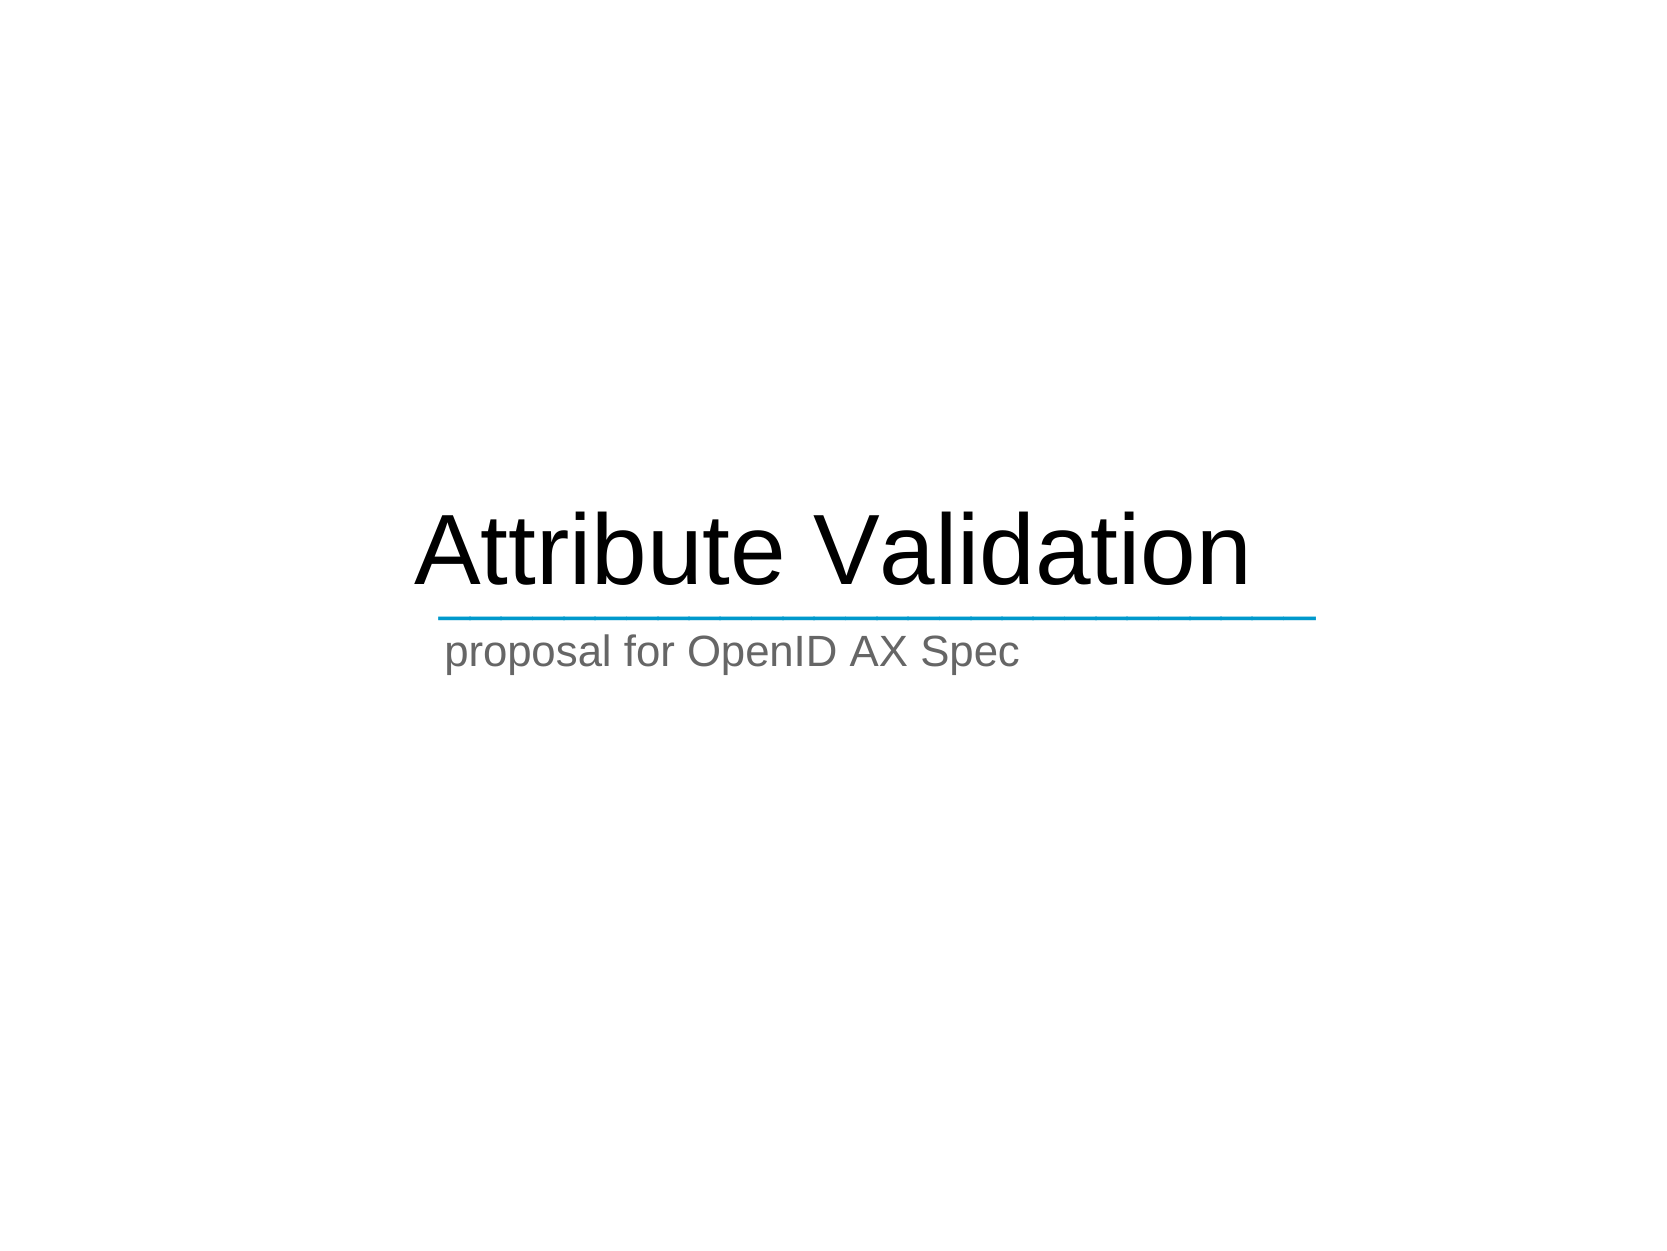

# Attribute Validation
____________________________
proposal for OpenID AX Spec